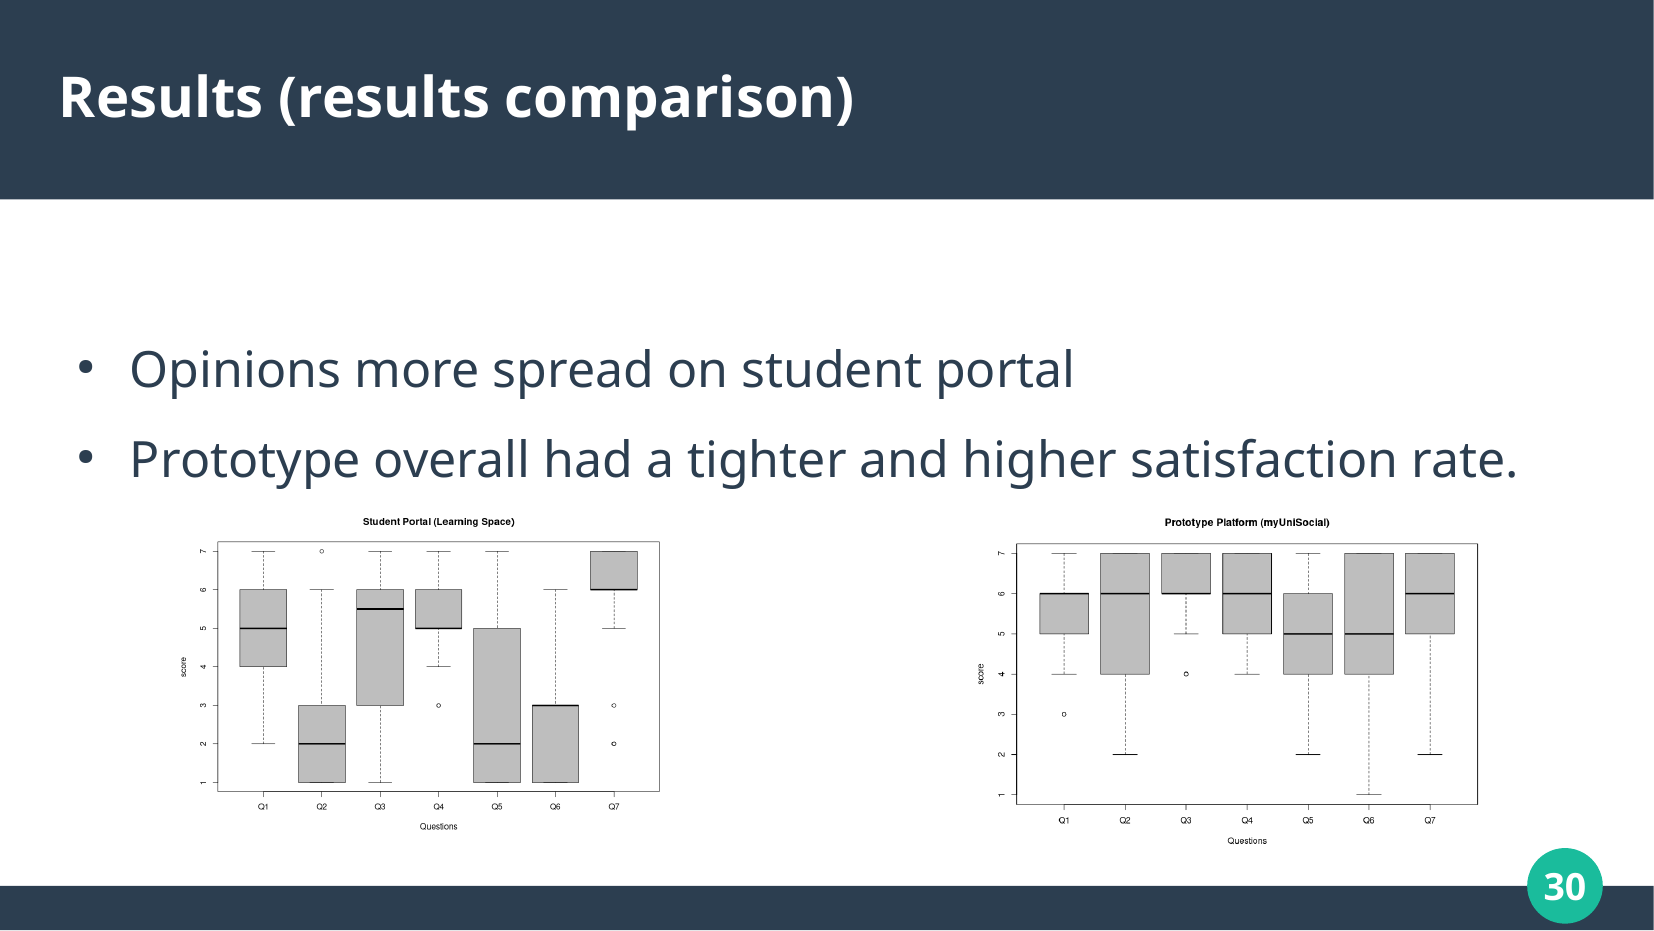

# Results (results comparison)
Opinions more spread on student portal
Prototype overall had a tighter and higher satisfaction rate.